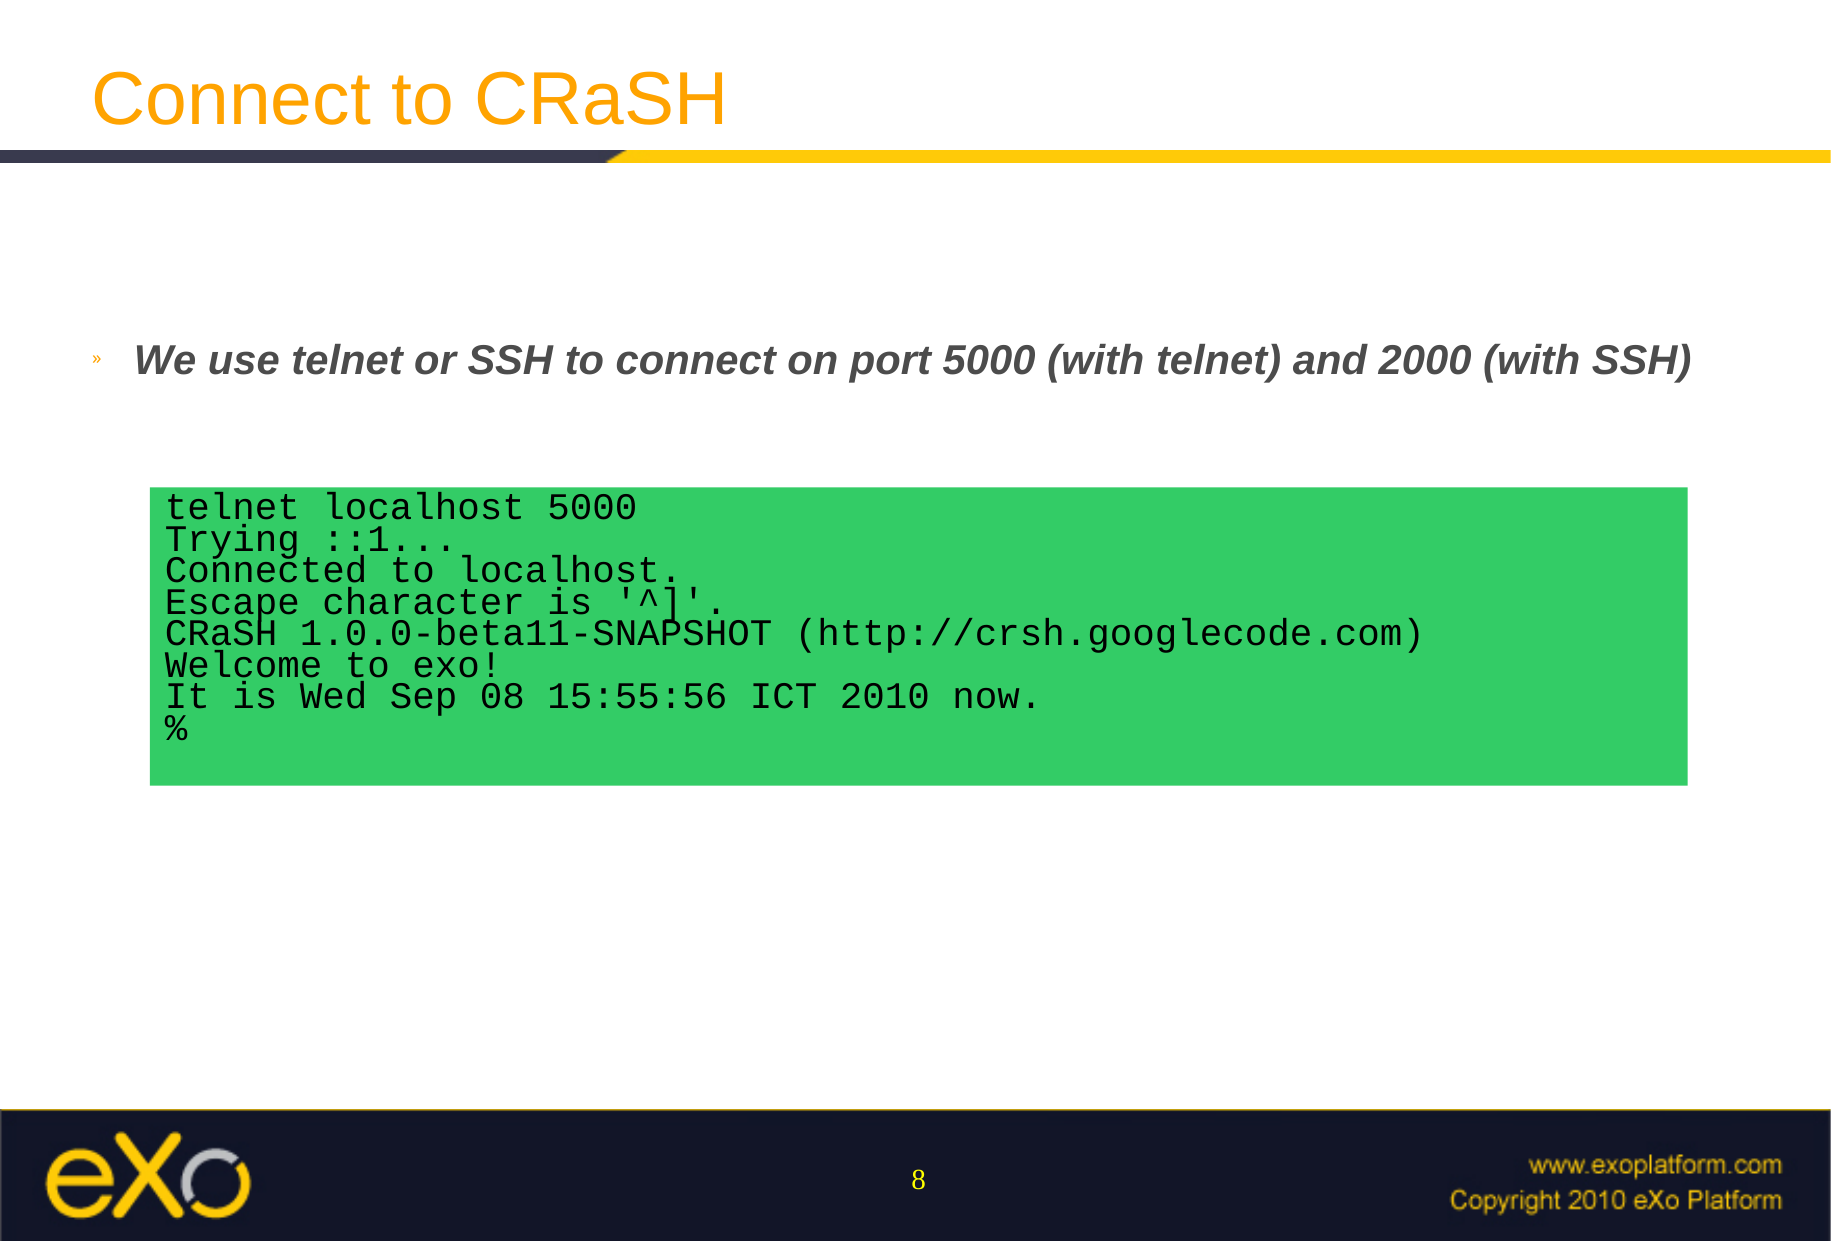

Connect to CRaSH
We use telnet or SSH to connect on port 5000 (with telnet) and 2000 (with SSH)
telnet localhost 5000
Trying ::1...
Connected to localhost.
Escape character is '^]'.
CRaSH 1.0.0-beta11-SNAPSHOT (http://crsh.googlecode.com)
Welcome to exo!
It is Wed Sep 08 15:55:56 ICT 2010 now.
%